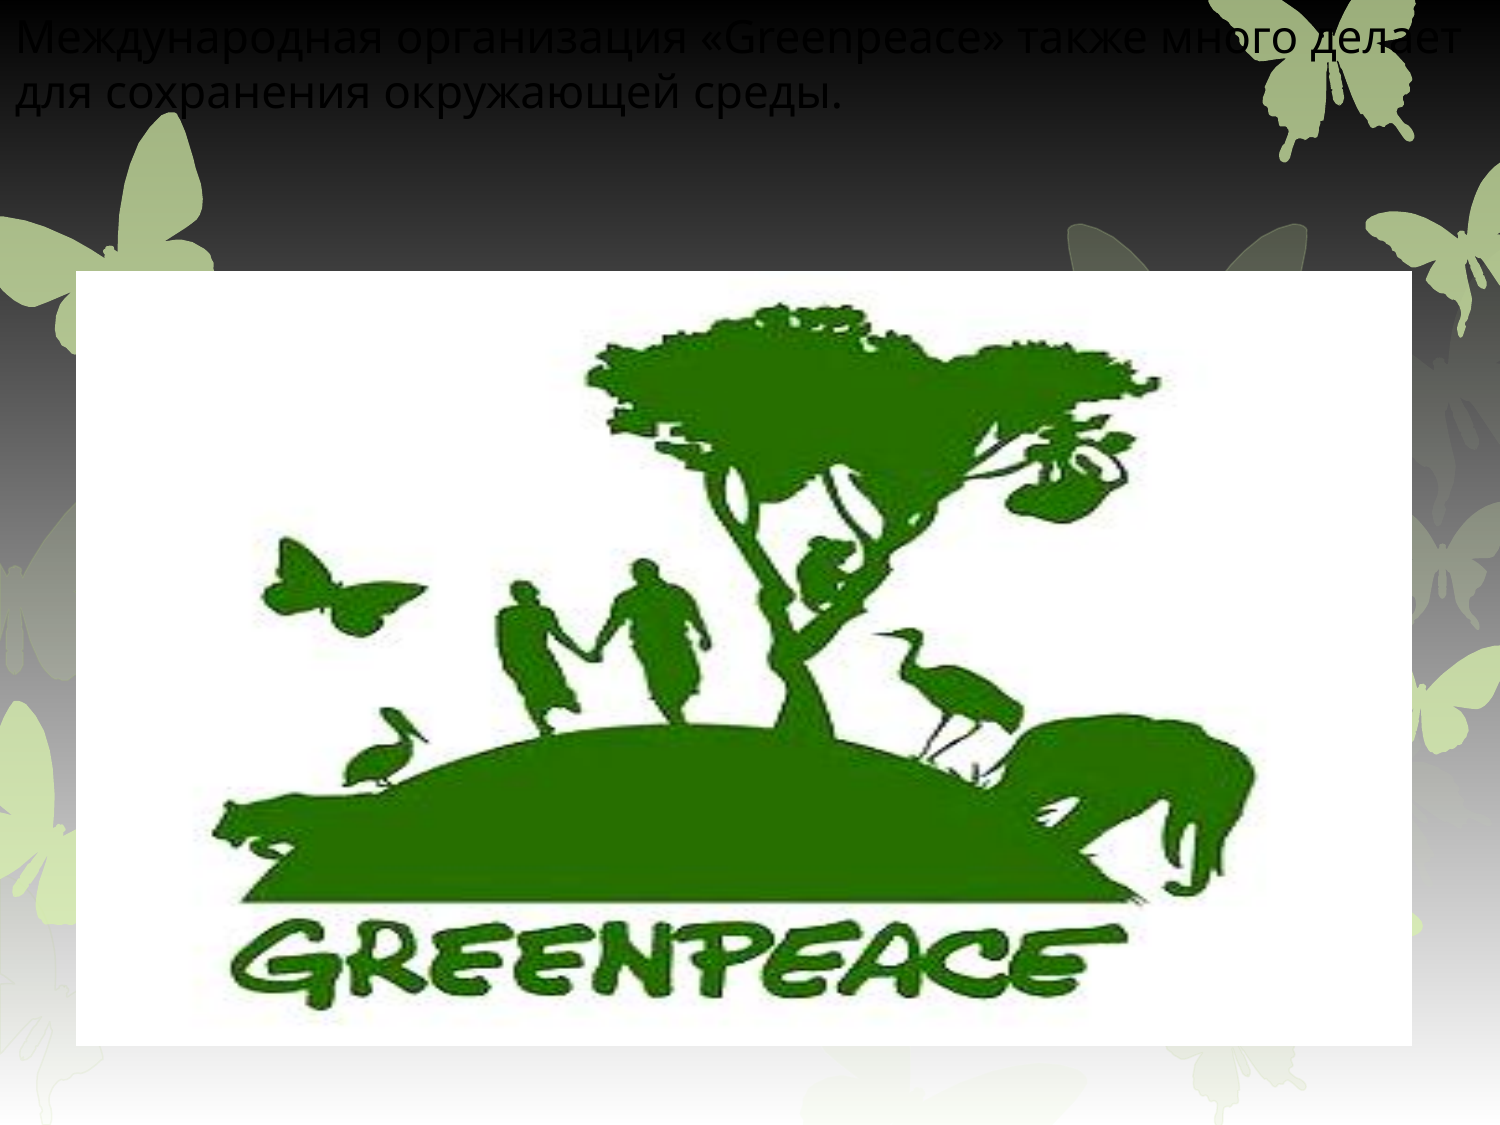

# Международная организация «Greenpeace» также много делает для сохранения окружающей среды.